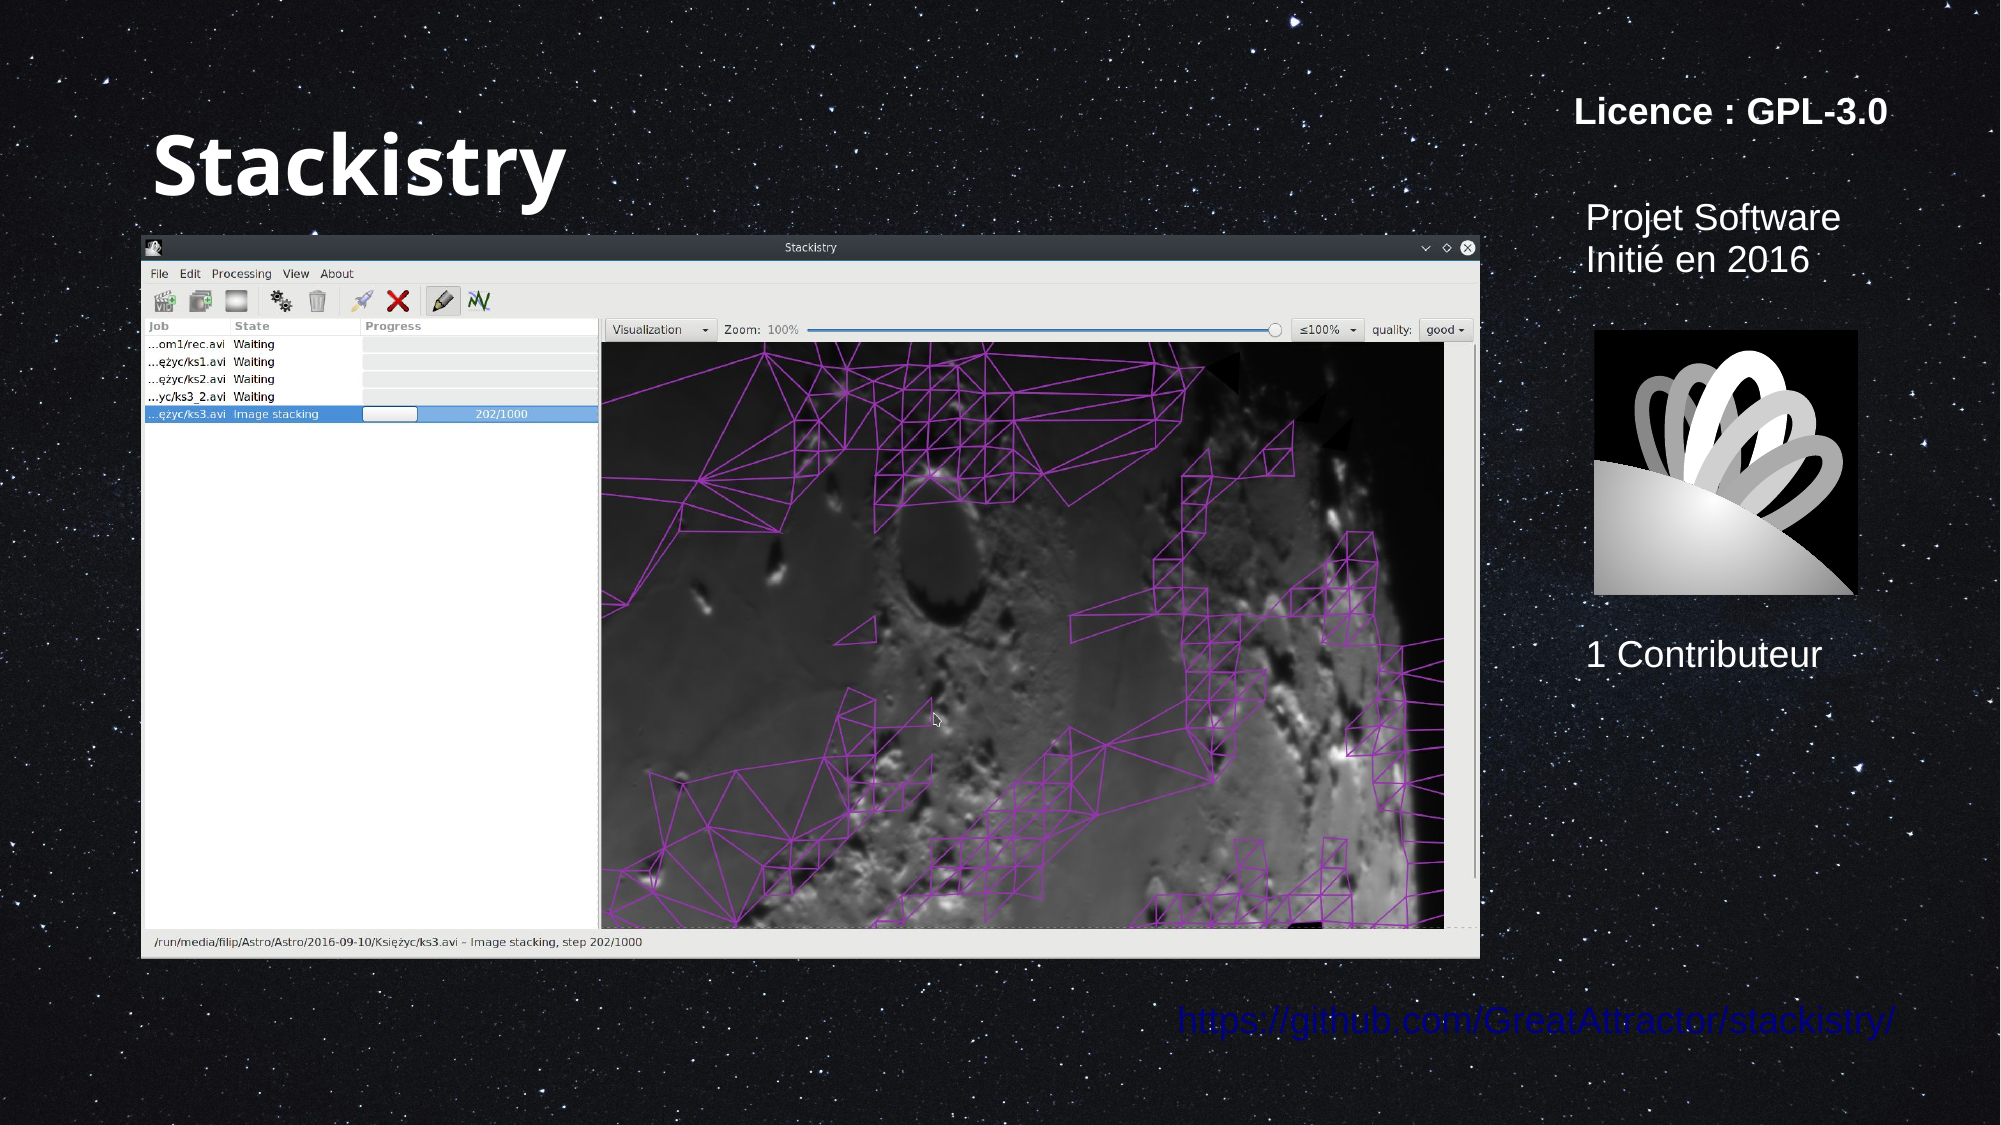

# Stackistry
Licence : GPL-3.0
Projet Software
Initié en 2016
1 Contributeur
https://github.com/GreatAttractor/stackistry/